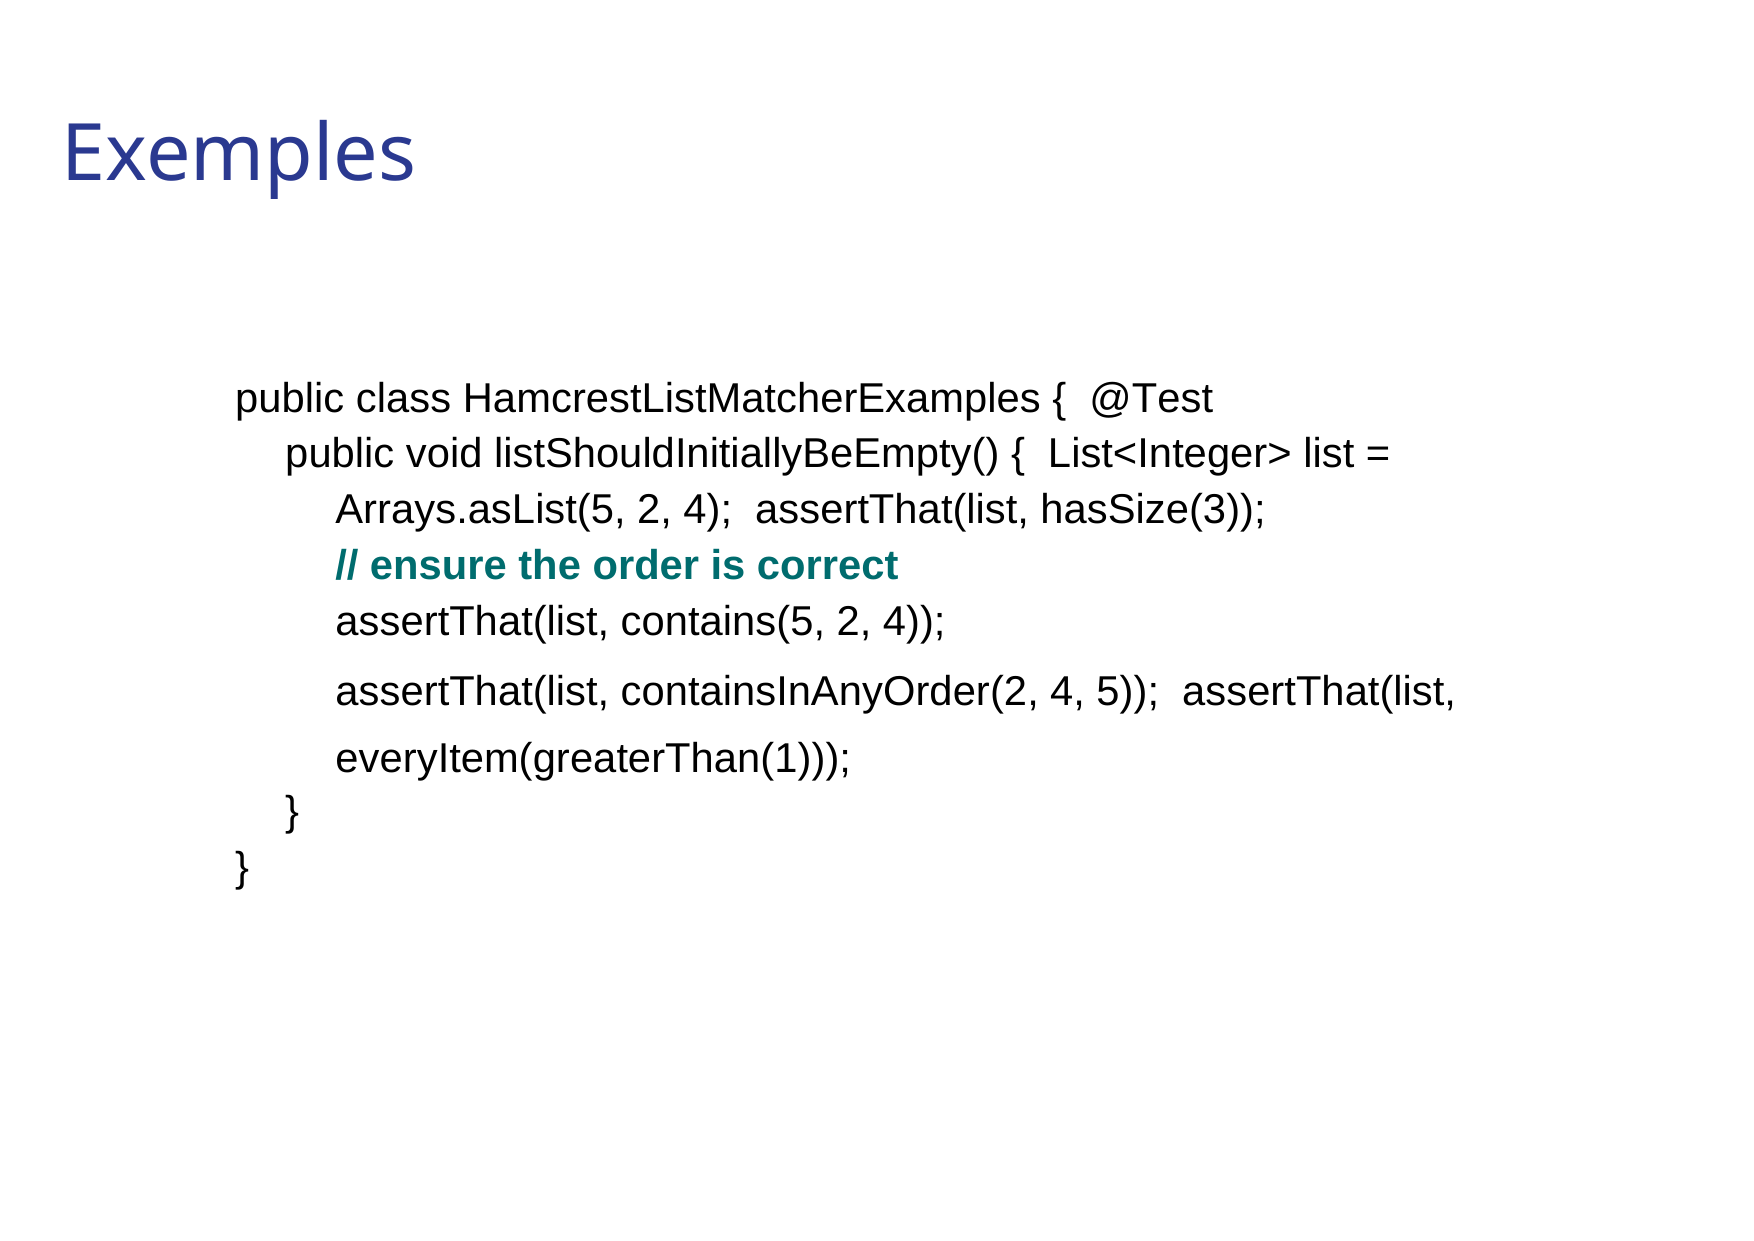

# Exemples
public class HamcrestListMatcherExamples { @Test
public void listShouldInitiallyBeEmpty() { List<Integer> list = Arrays.asList(5, 2, 4); assertThat(list, hasSize(3));
// ensure the order is correct
assertThat(list, contains(5, 2, 4));
assertThat(list, containsInAnyOrder(2, 4, 5)); assertThat(list, everyItem(greaterThan(1)));
}
}